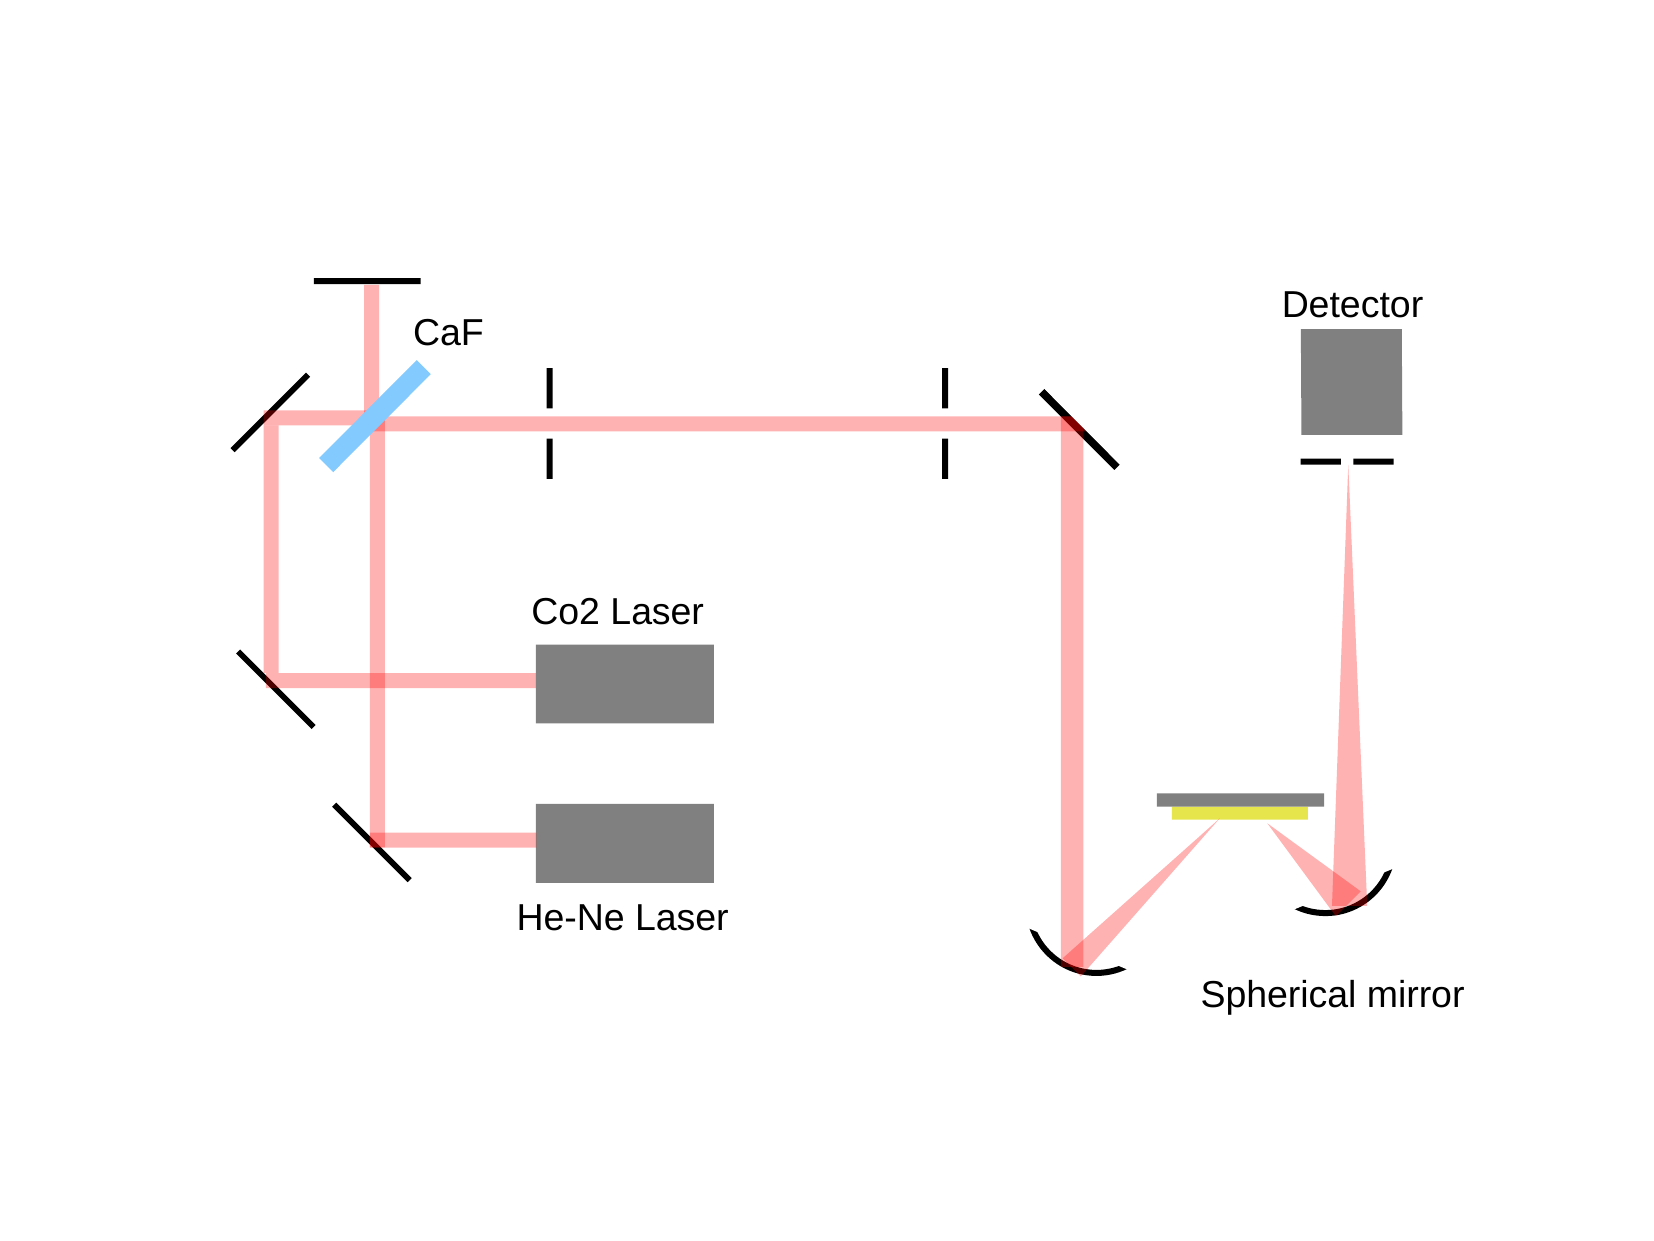

Detector
CaF
Co2 Laser
He-Ne Laser
Spherical mirror